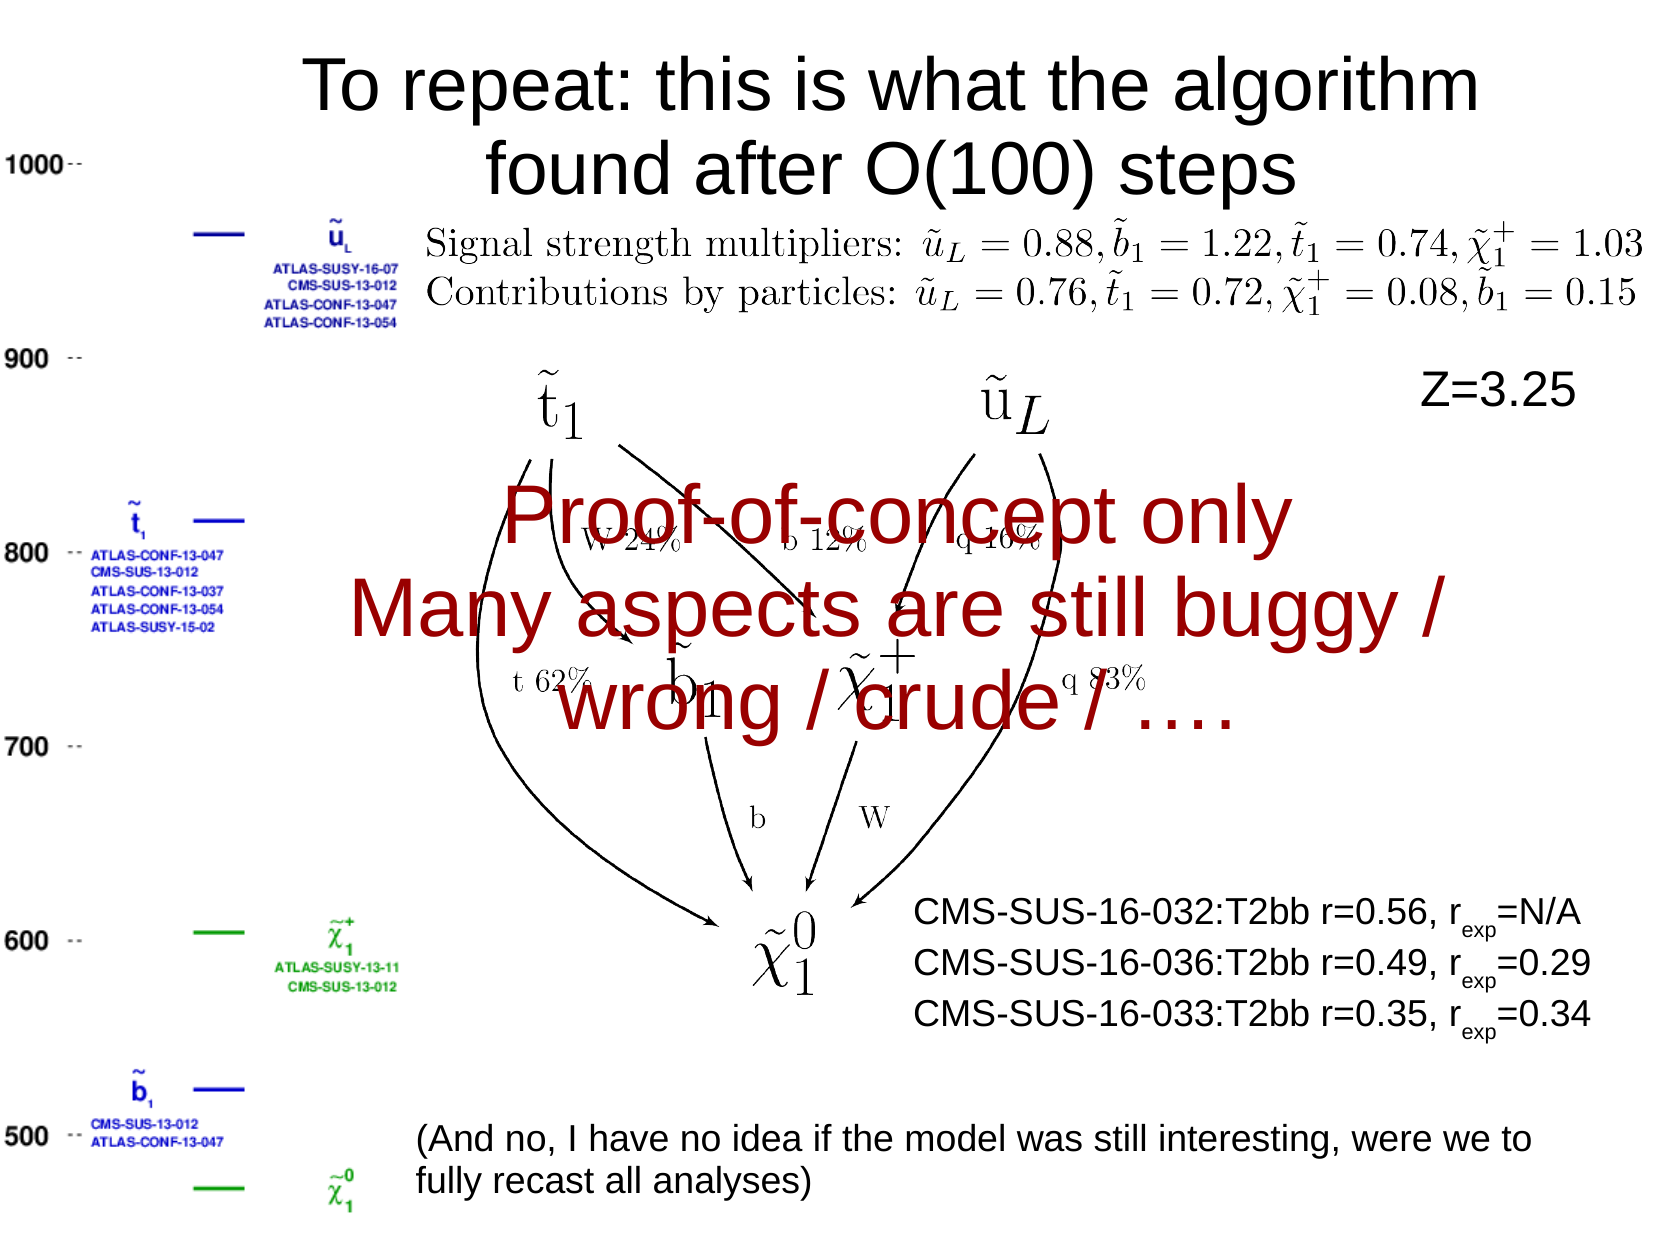

To repeat: this is what the algorithm found after O(100) steps
Z=3.25
Proof-of-concept only
Many aspects are still buggy / wrong / crude / ….
CMS-SUS-16-032:T2bb r=0.56, rexp=N/A
CMS-SUS-16-036:T2bb r=0.49, rexp=0.29
CMS-SUS-16-033:T2bb r=0.35, rexp=0.34
(And no, I have no idea if the model was still interesting, were we to
fully recast all analyses)